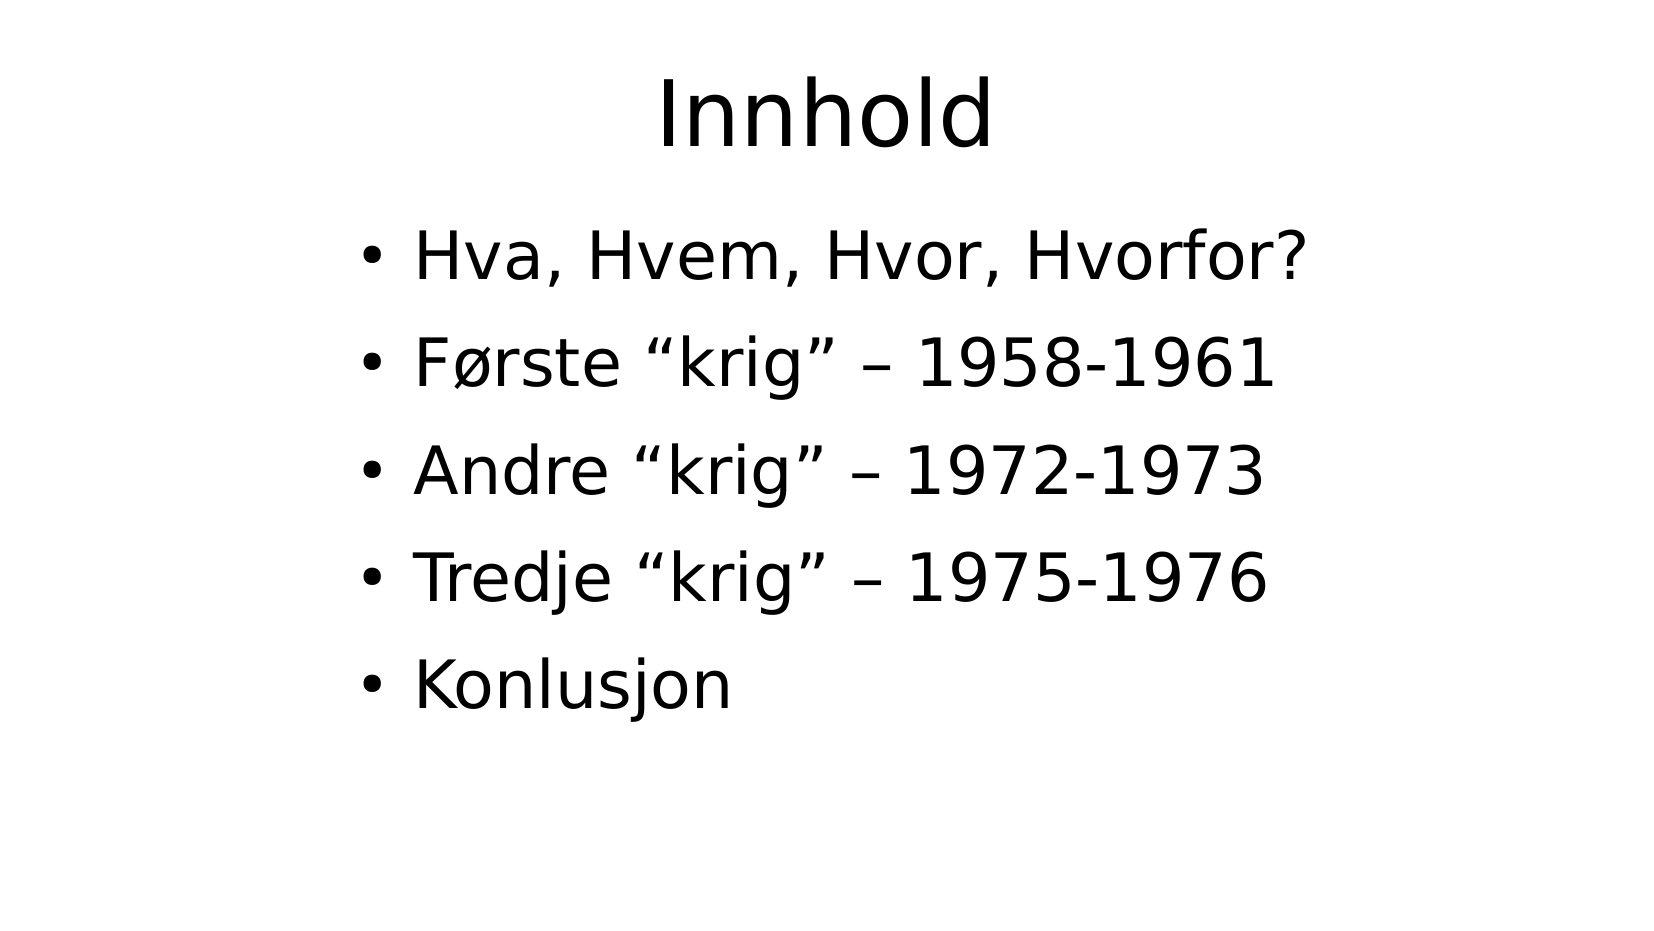

# Innhold
Hva, Hvem, Hvor, Hvorfor?
Første “krig” – 1958-1961
Andre “krig” – 1972-1973
Tredje “krig” – 1975-1976
Konlusjon